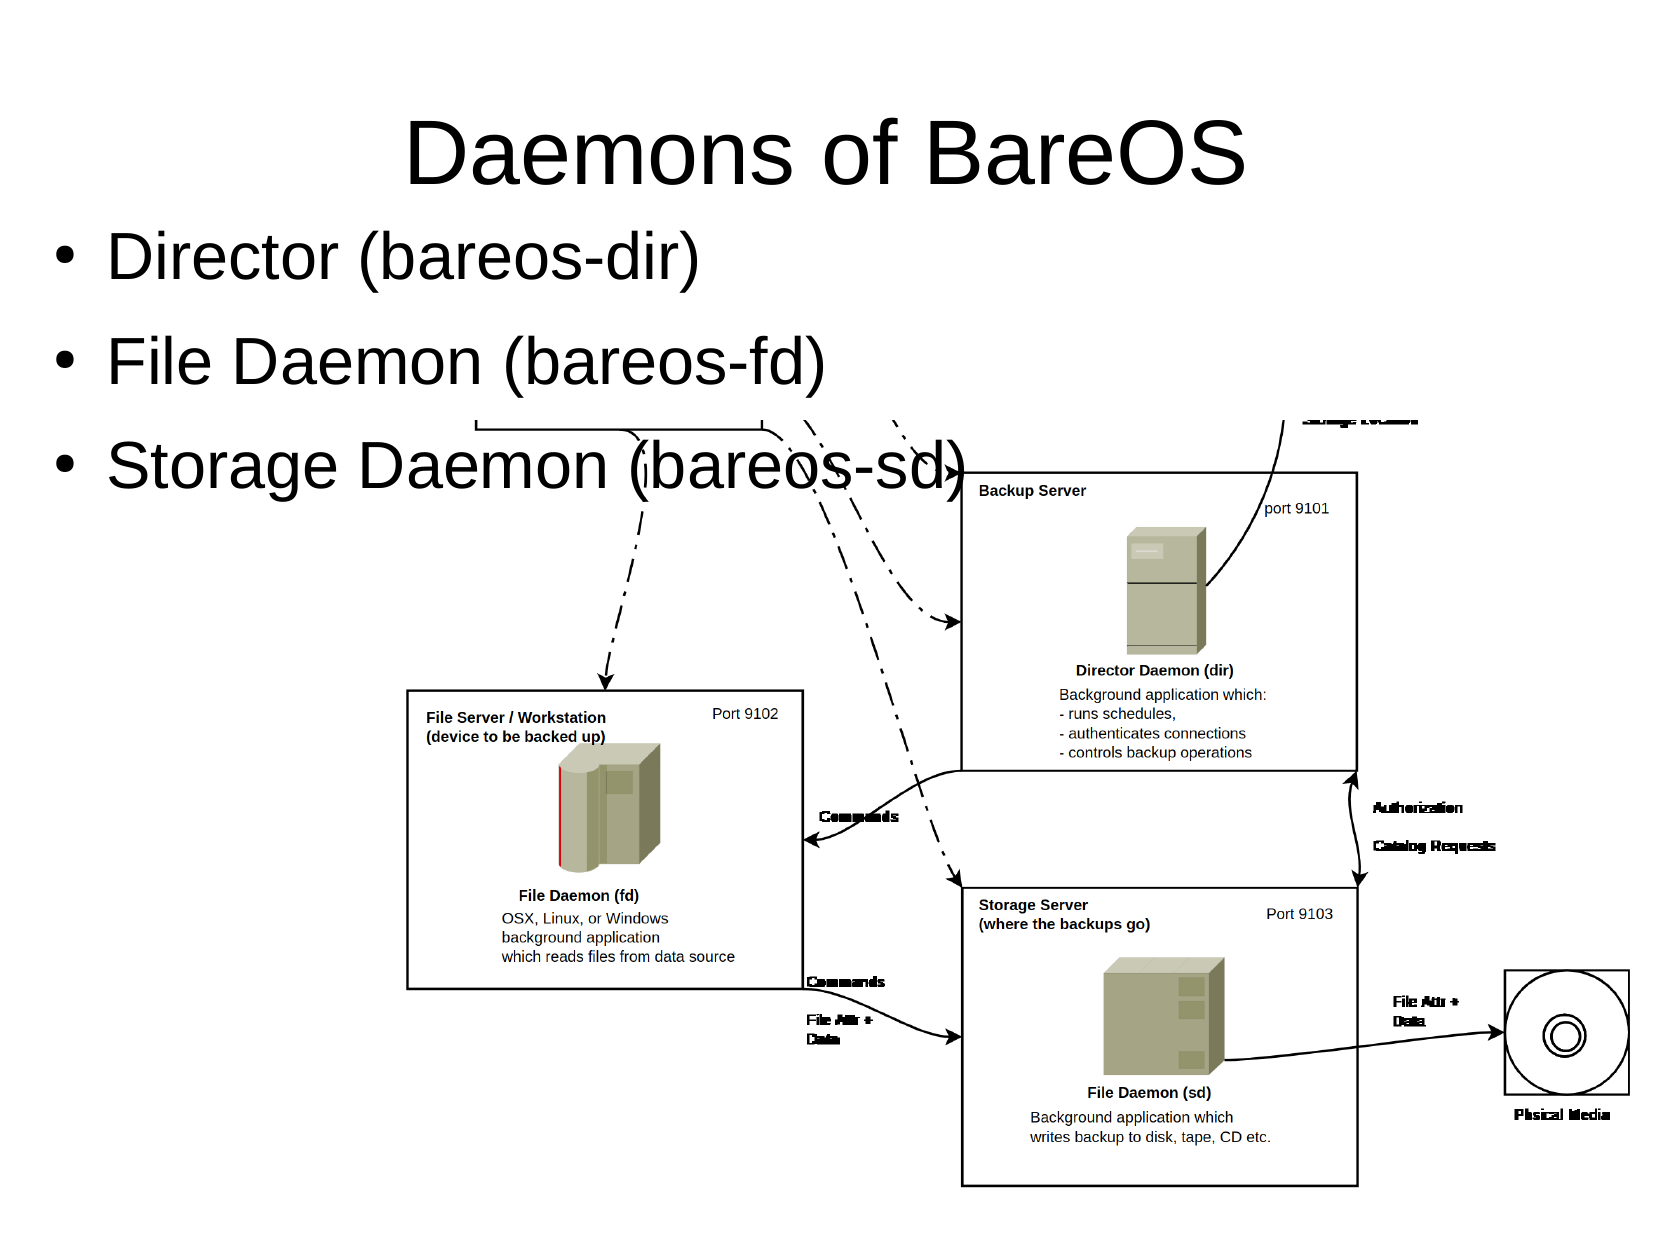

# Daemons of BareOS
Director (bareos-dir)
File Daemon (bareos-fd)
Storage Daemon (bareos-sd)